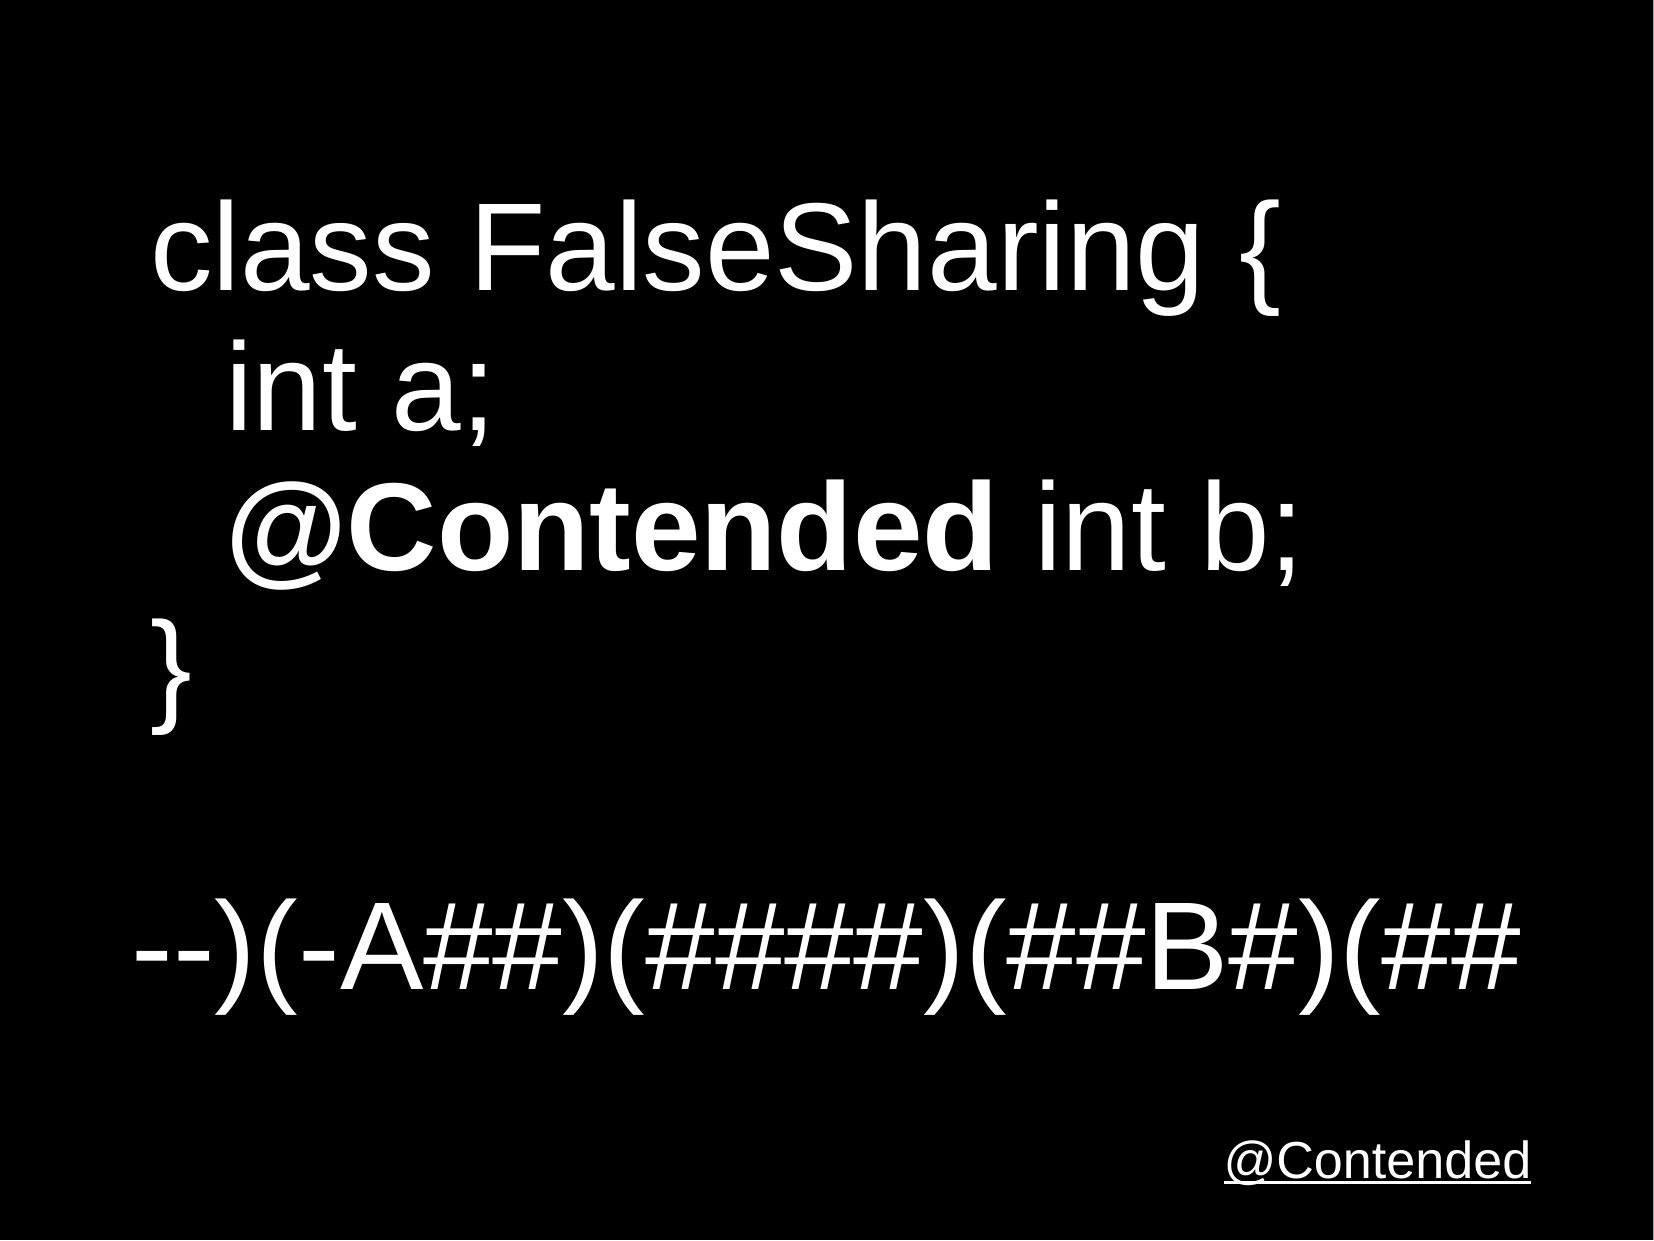

# class FalseSharing {
			int a;
			@Contended int b;
		}
--)(-A##)(####)(##B#)(##
@Contended